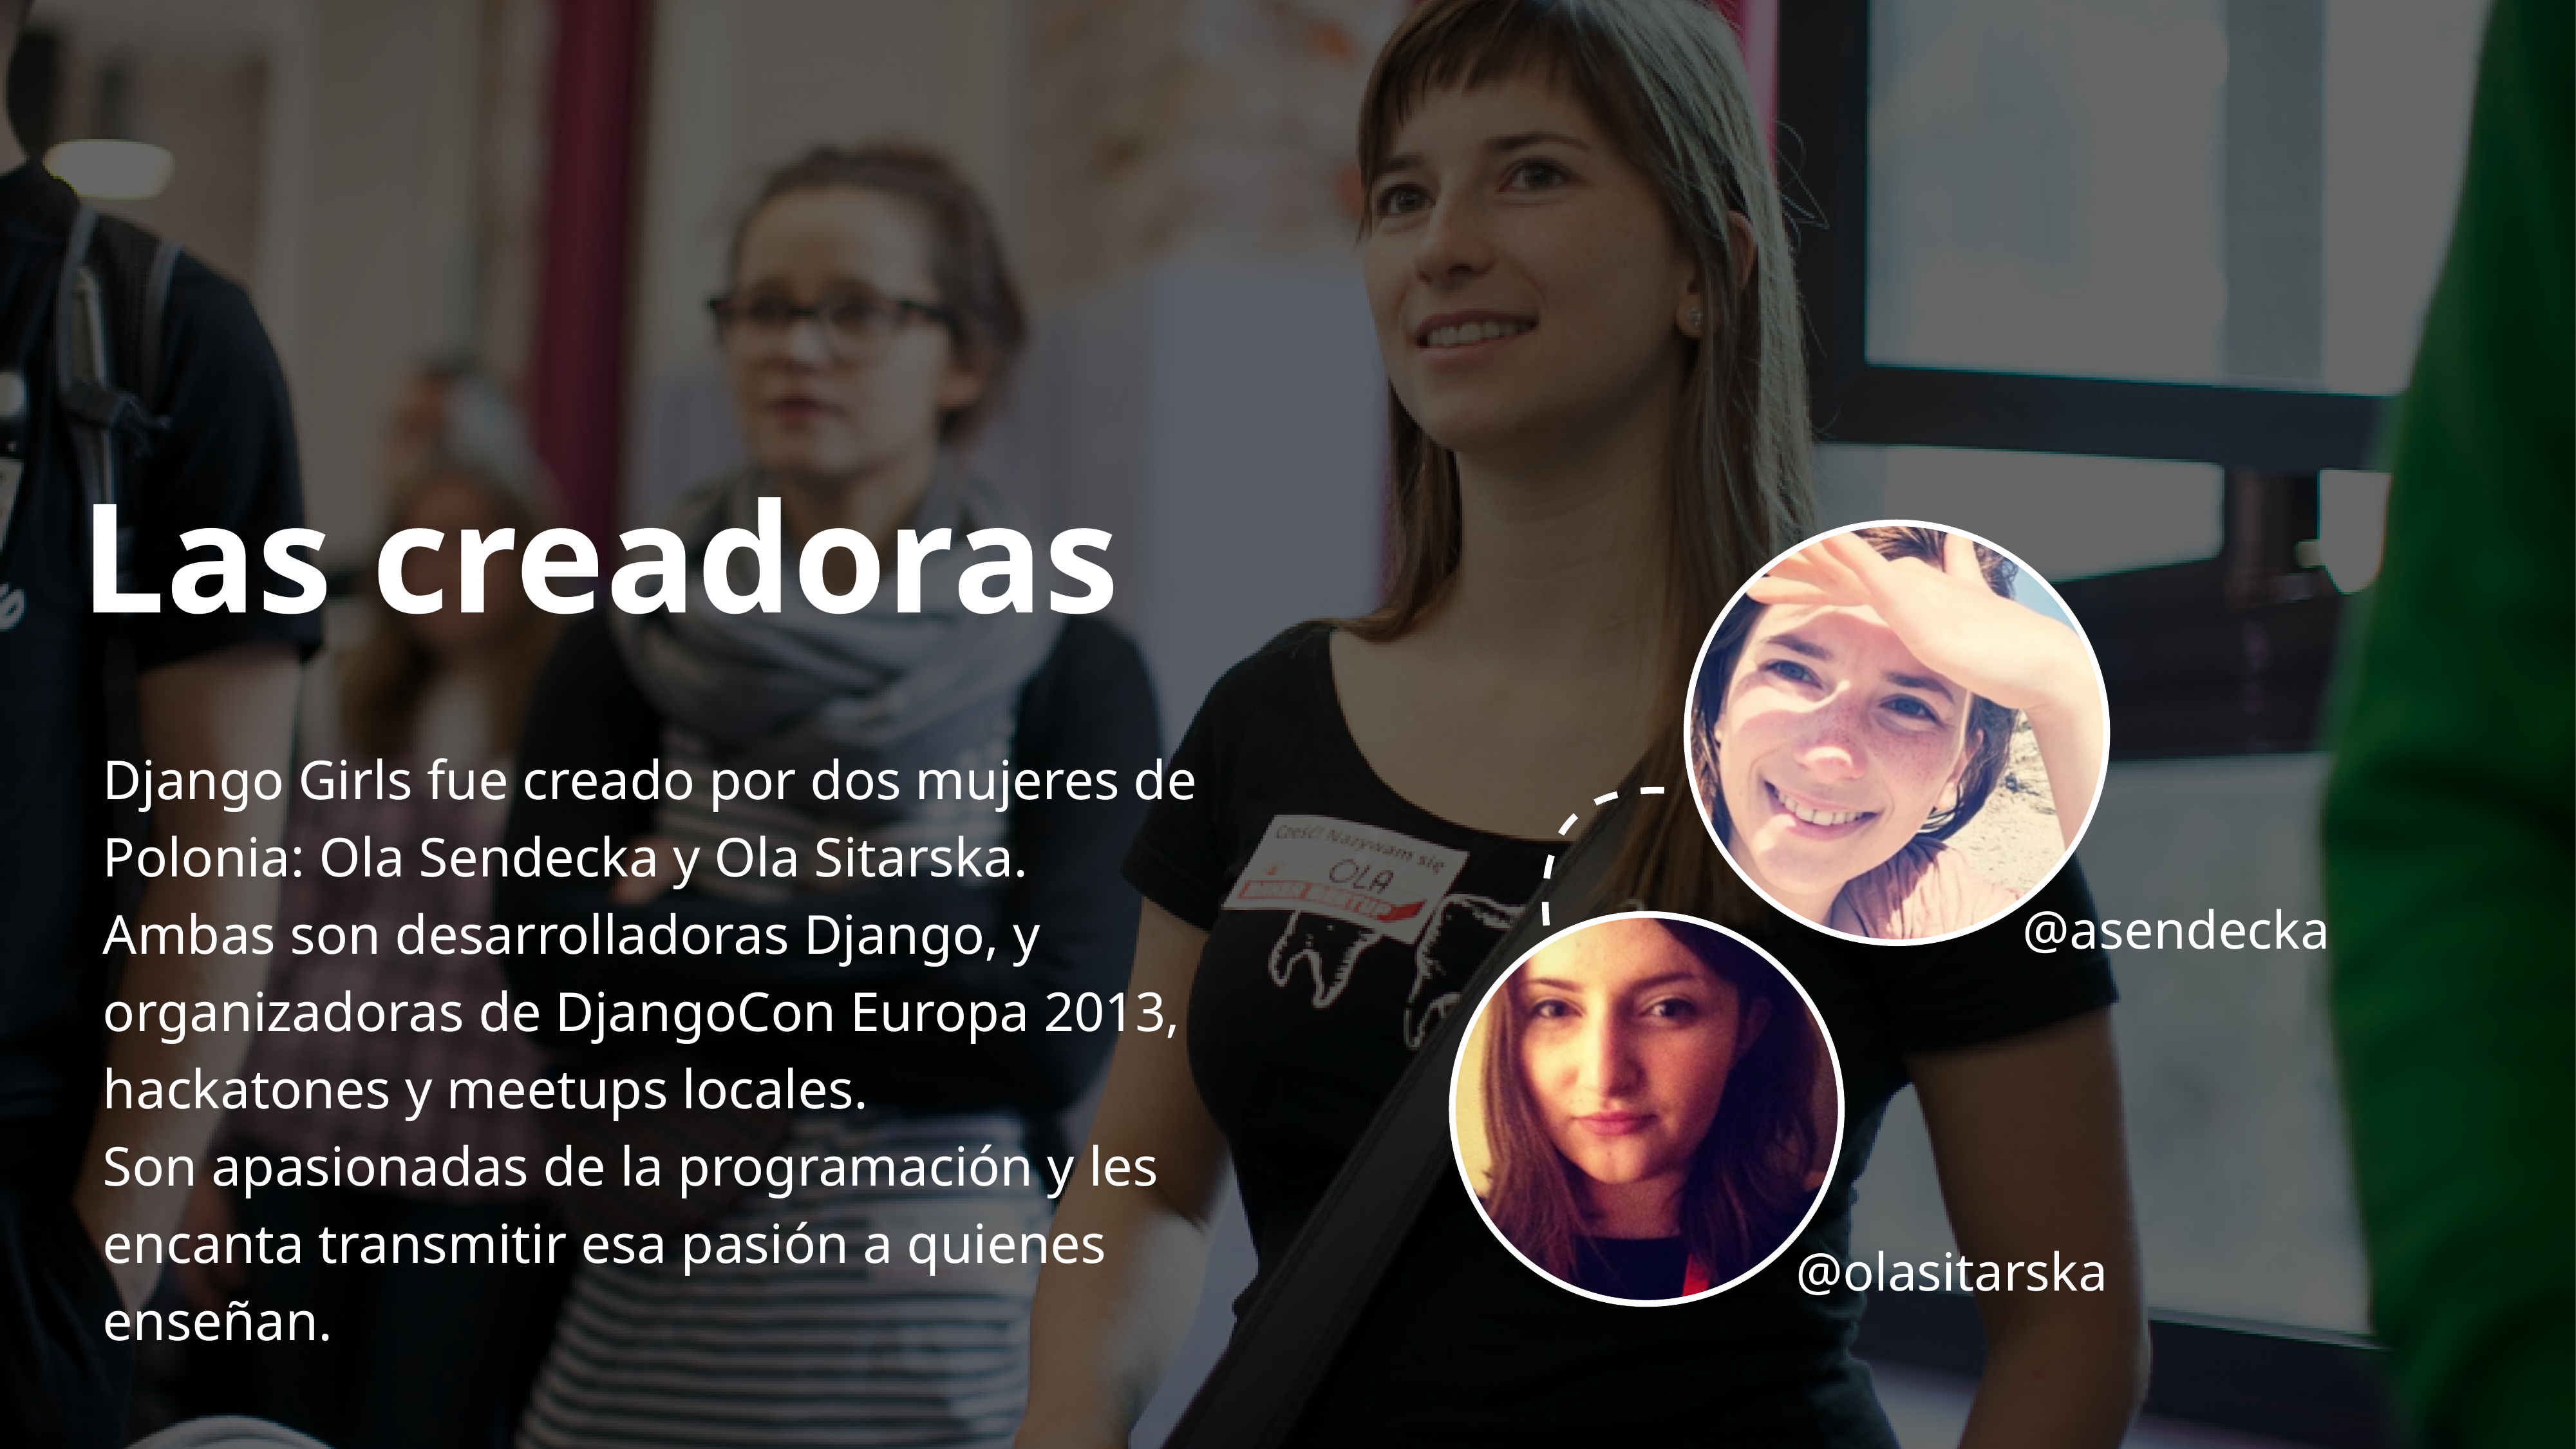

33
Las creadoras
Django Girls fue creado por dos mujeres de Polonia: Ola Sendecka y Ola Sitarska.
Ambas son desarrolladoras Django, y organizadoras de DjangoCon Europa 2013, hackatones y meetups locales.
Son apasionadas de la programación y les encanta transmitir esa pasión a quienes enseñan.
@asendecka
@olasitarska